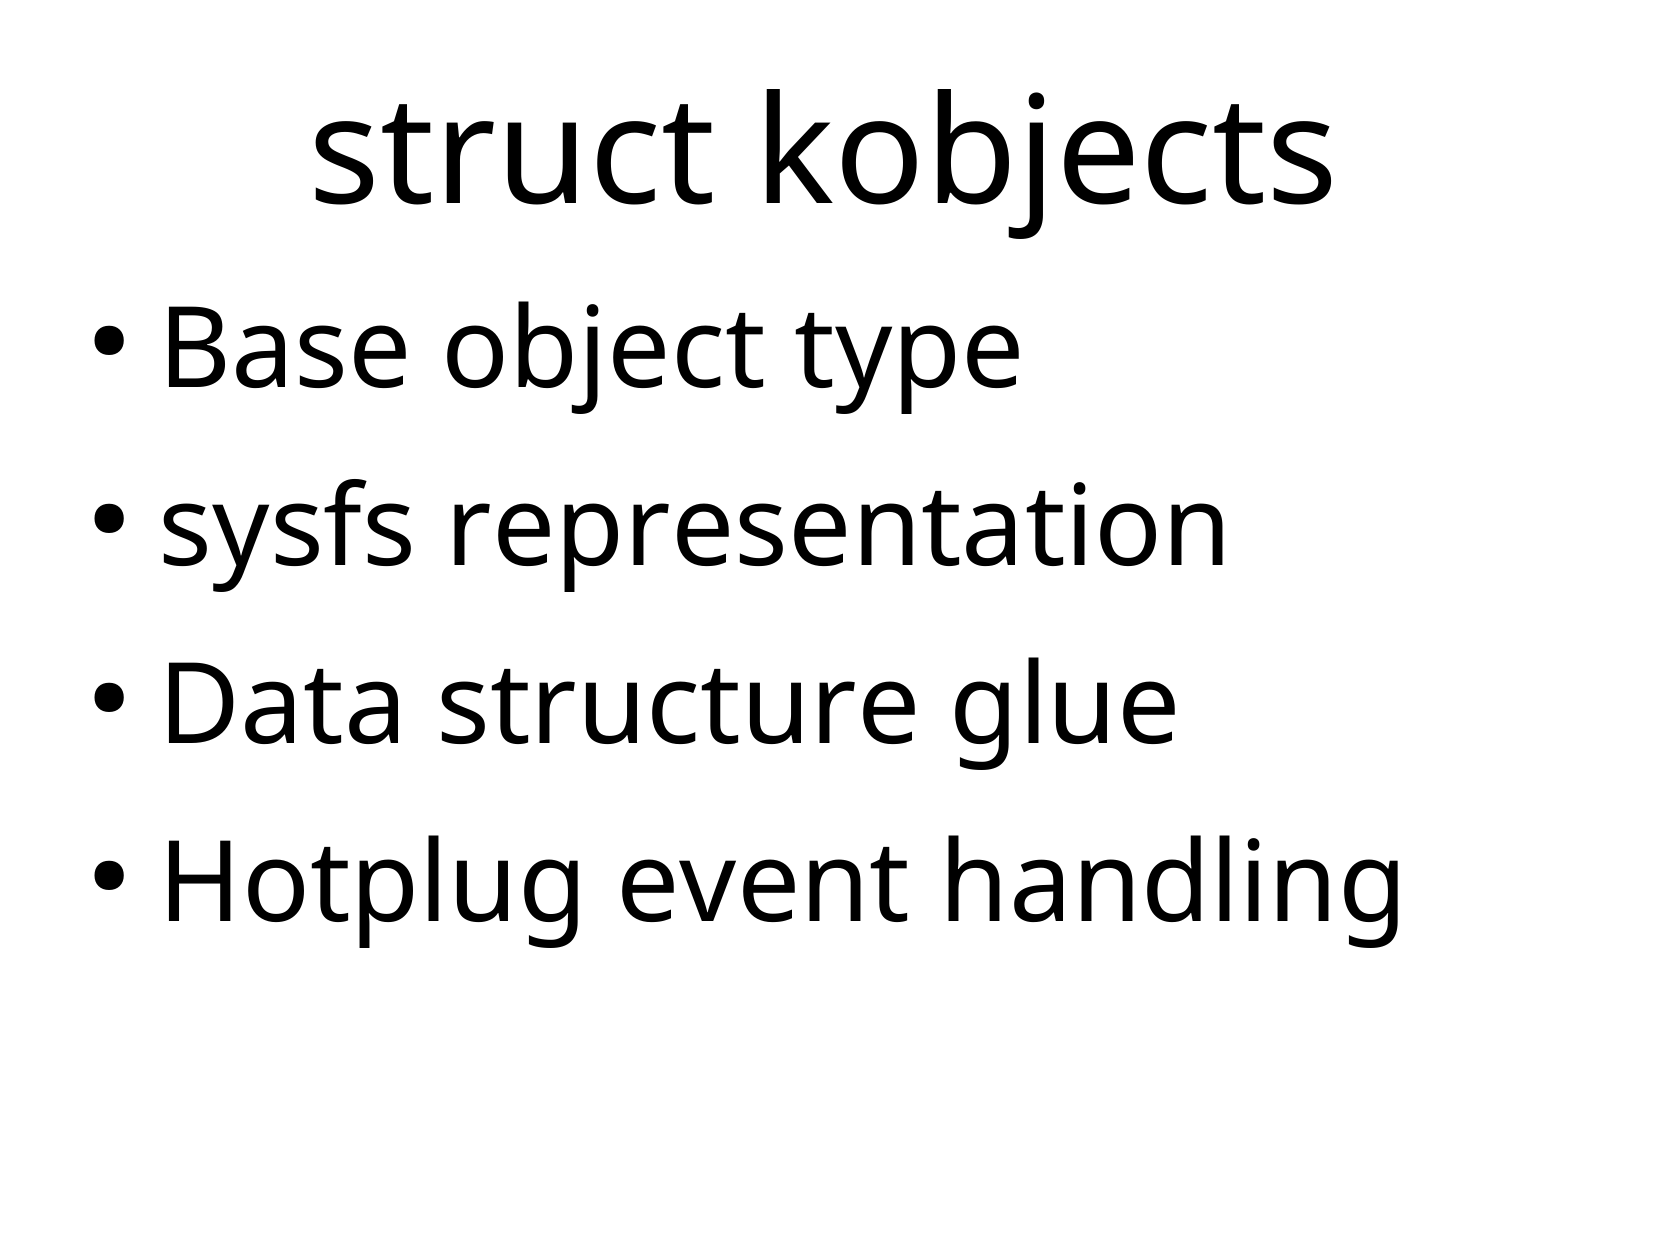

struct kobjects
 Base object type
 sysfs representation
 Data structure glue
 Hotplug event handling